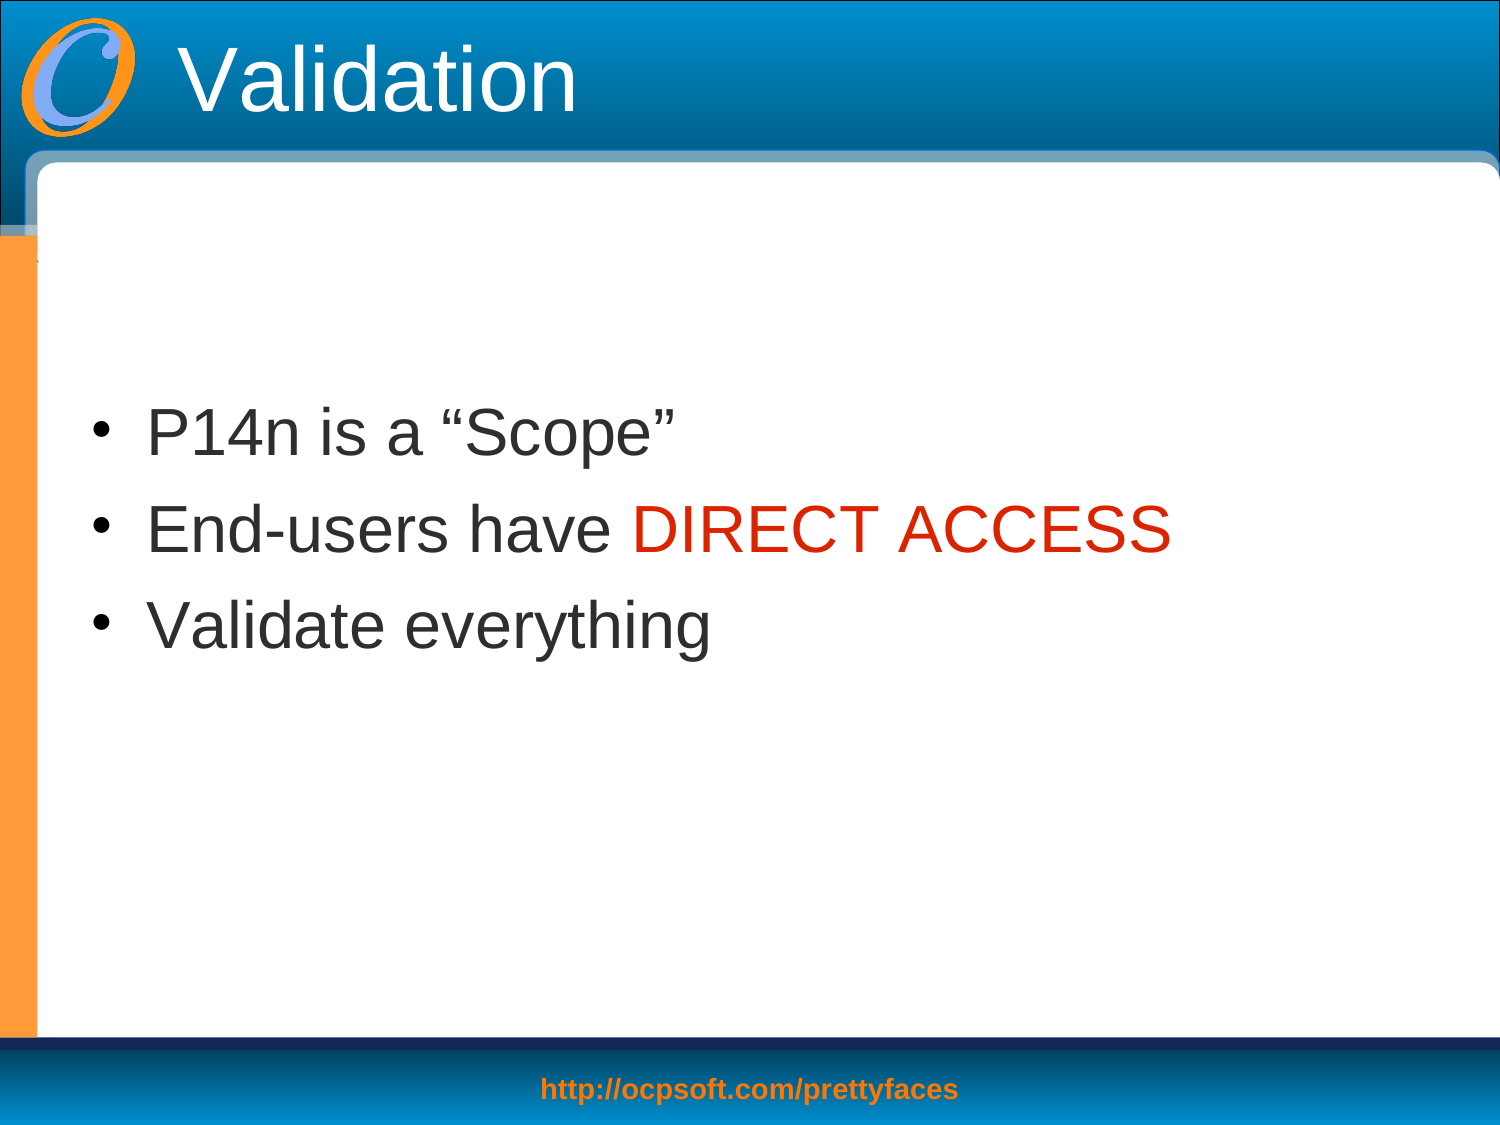

# Validation
P14n is a “Scope”
End-users have DIRECT ACCESS
Validate everything